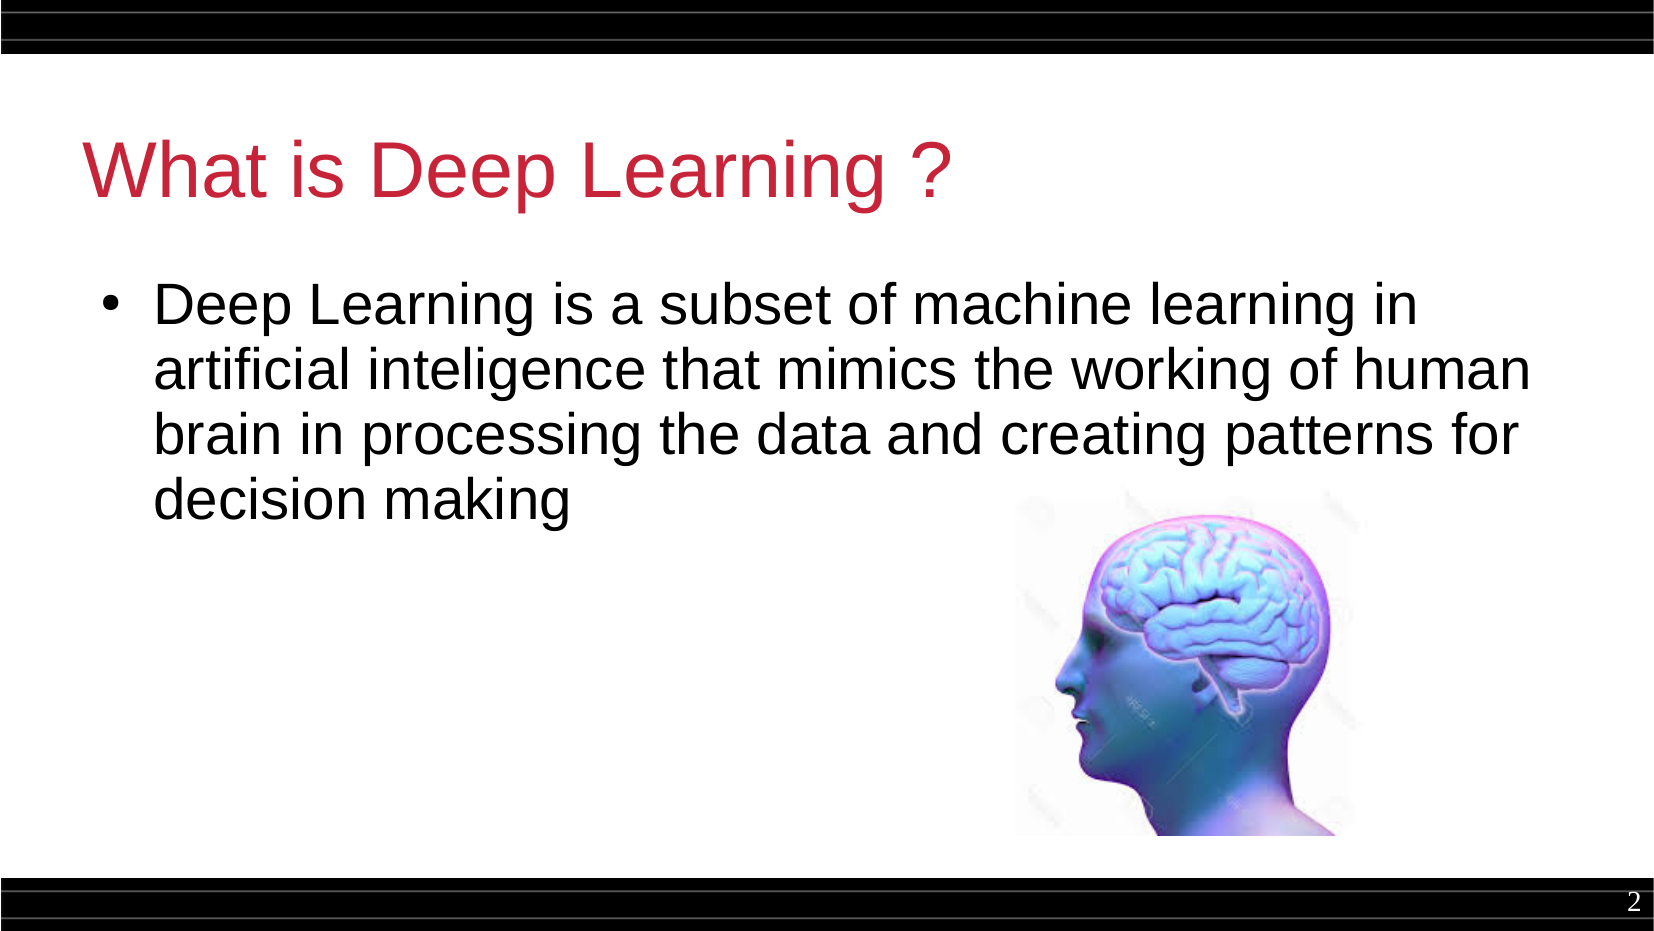

# What is Deep Learning ?
Deep Learning is a subset of machine learning in artificial inteligence that mimics the working of human brain in processing the data and creating patterns for decision making